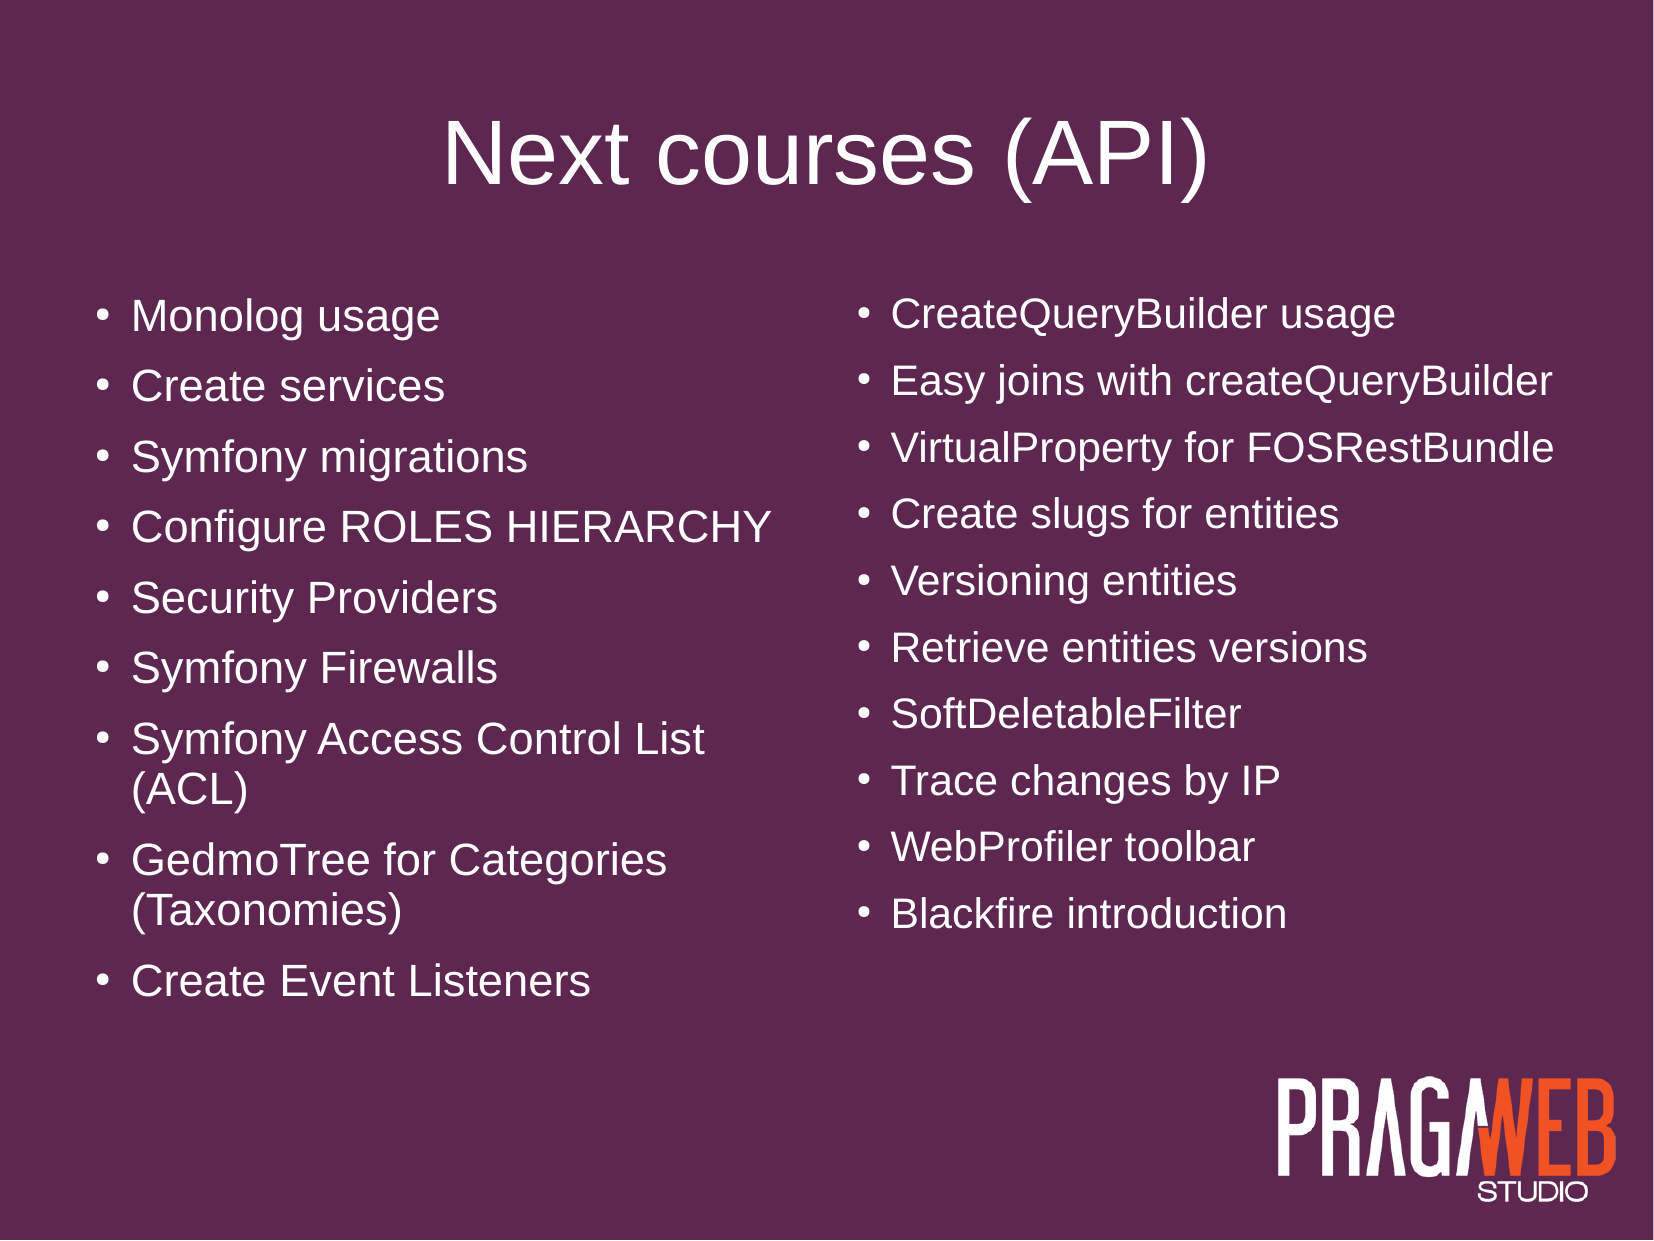

# Next courses (API)
Monolog usage
Create services
Symfony migrations
Configure ROLES HIERARCHY
Security Providers
Symfony Firewalls
Symfony Access Control List (ACL)
GedmoTree for Categories (Taxonomies)
Create Event Listeners
CreateQueryBuilder usage
Easy joins with createQueryBuilder
VirtualProperty for FOSRestBundle
Create slugs for entities
Versioning entities
Retrieve entities versions
SoftDeletableFilter
Trace changes by IP
WebProfiler toolbar
Blackfire introduction